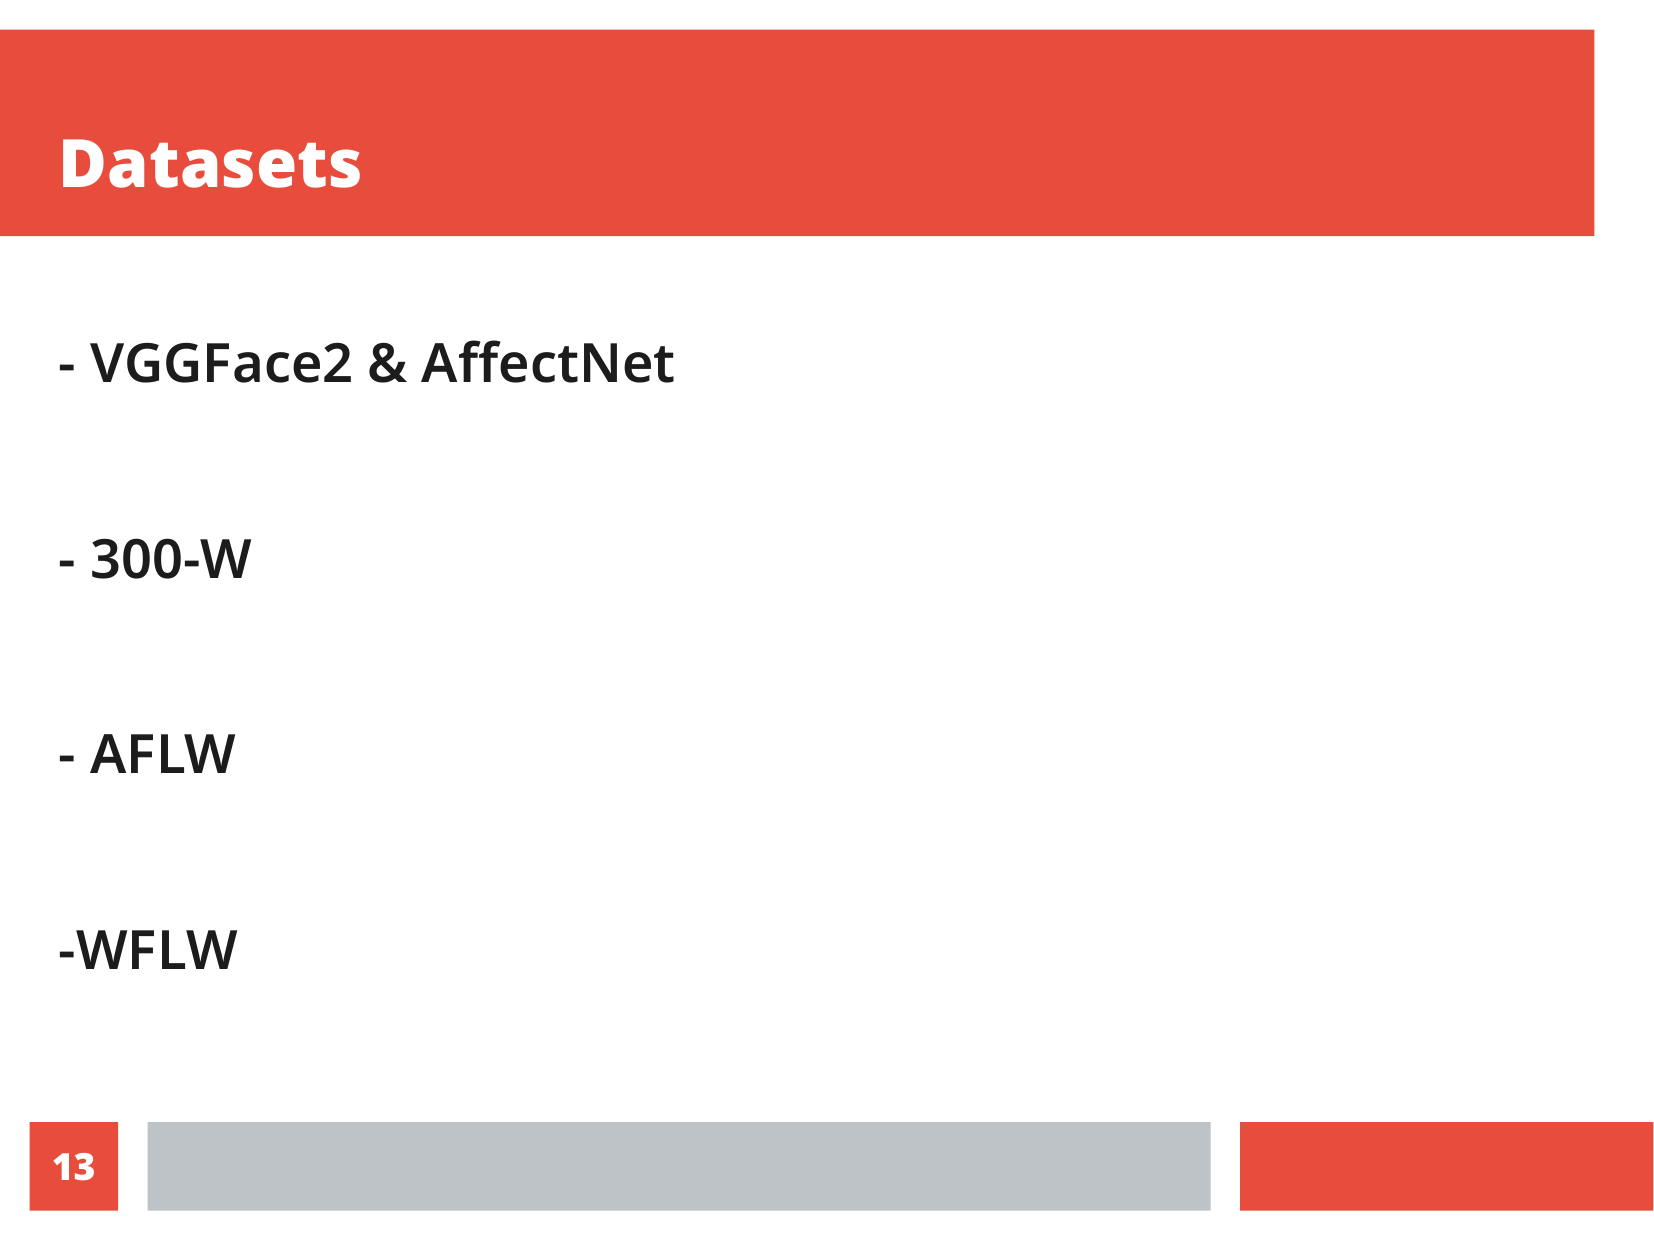

# Datasets
- VGGFace2 & AffectNet
- 300-W
- AFLW
-WFLW
13